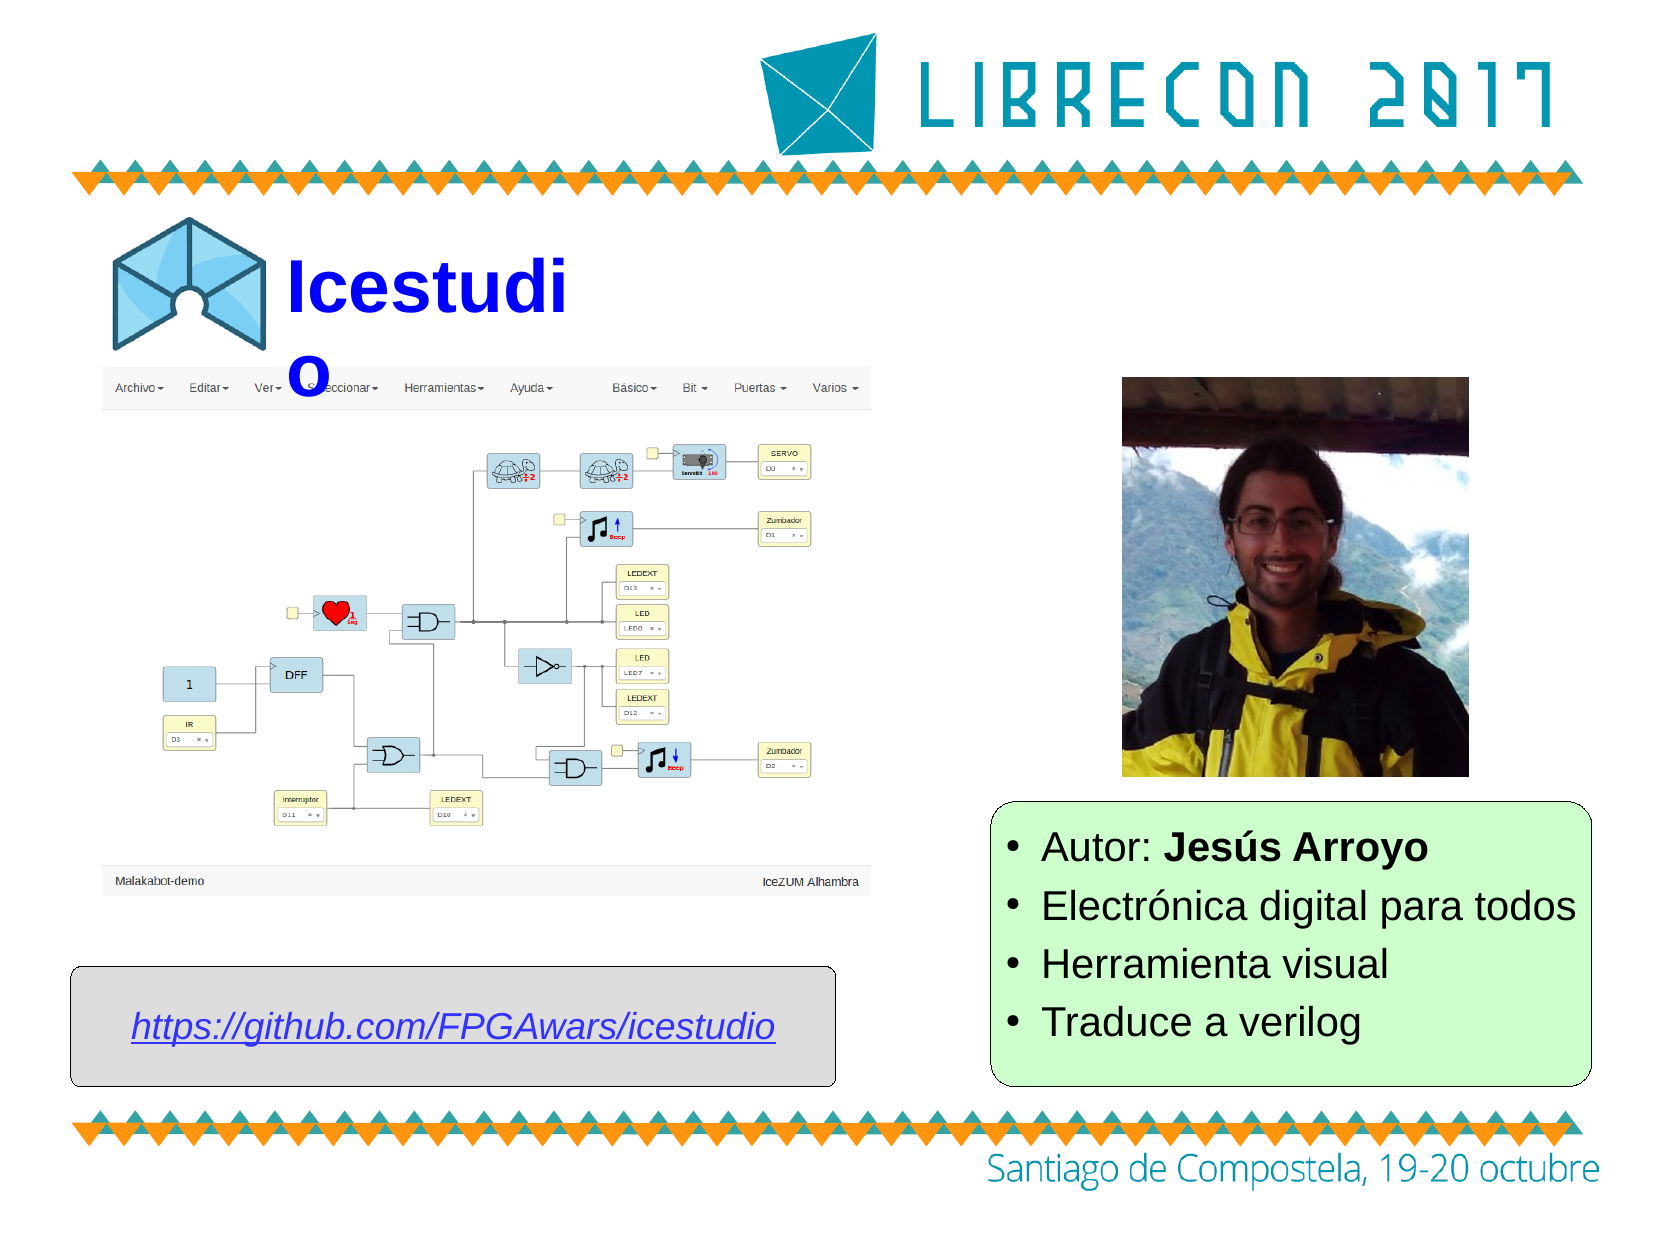

Icestudio
Autor: Jesús Arroyo
Electrónica digital para todos
Herramienta visual
Traduce a verilog
https://github.com/FPGAwars/icestudio